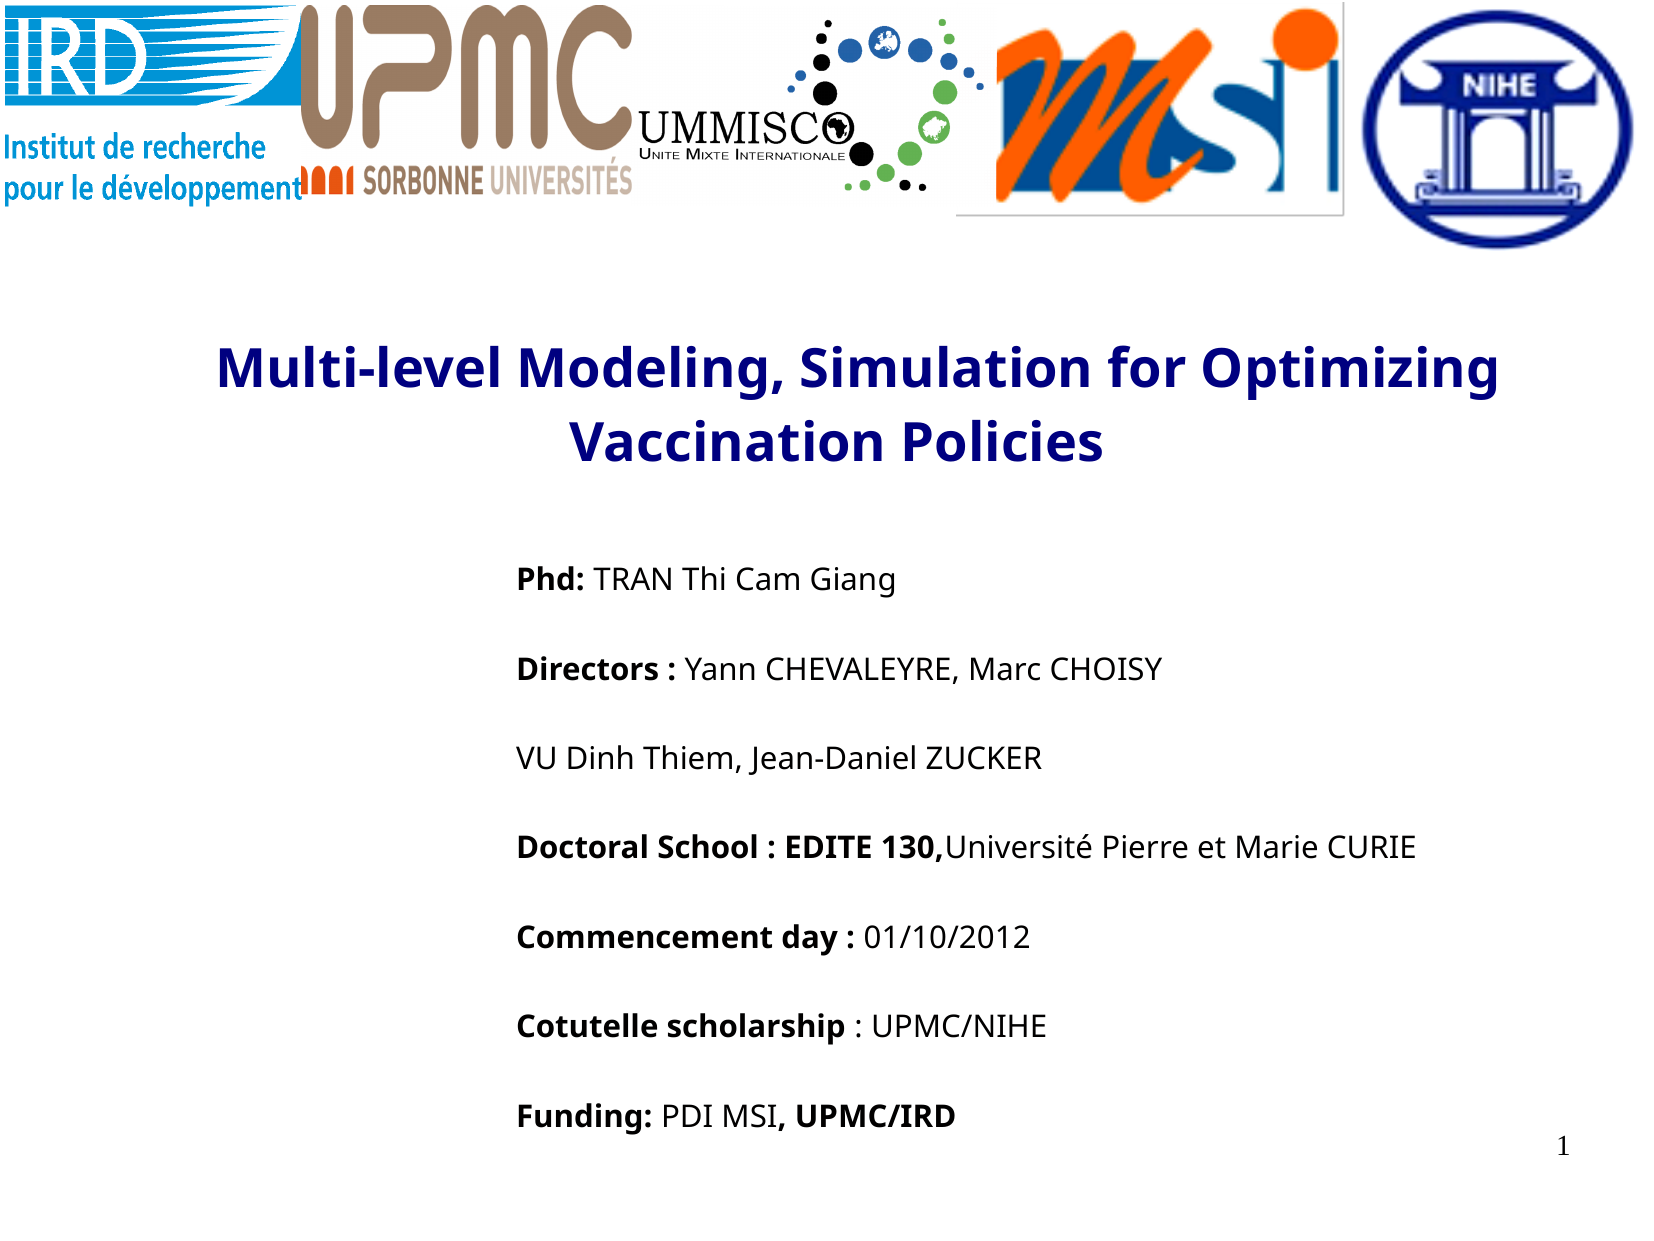

# Multi-level Modeling, Simulation for Optimizing Vaccination Policies
Phd: TRAN Thi Cam Giang
Directors : Yann CHEVALEYRE, Marc CHOISY
VU Dinh Thiem, Jean-Daniel ZUCKER
Doctoral School : EDITE 130,Université Pierre et Marie CURIE
Commencement day : 01/10/2012
Cotutelle scholarship : UPMC/NIHE
Funding: PDI MSI, UPMC/IRD
1